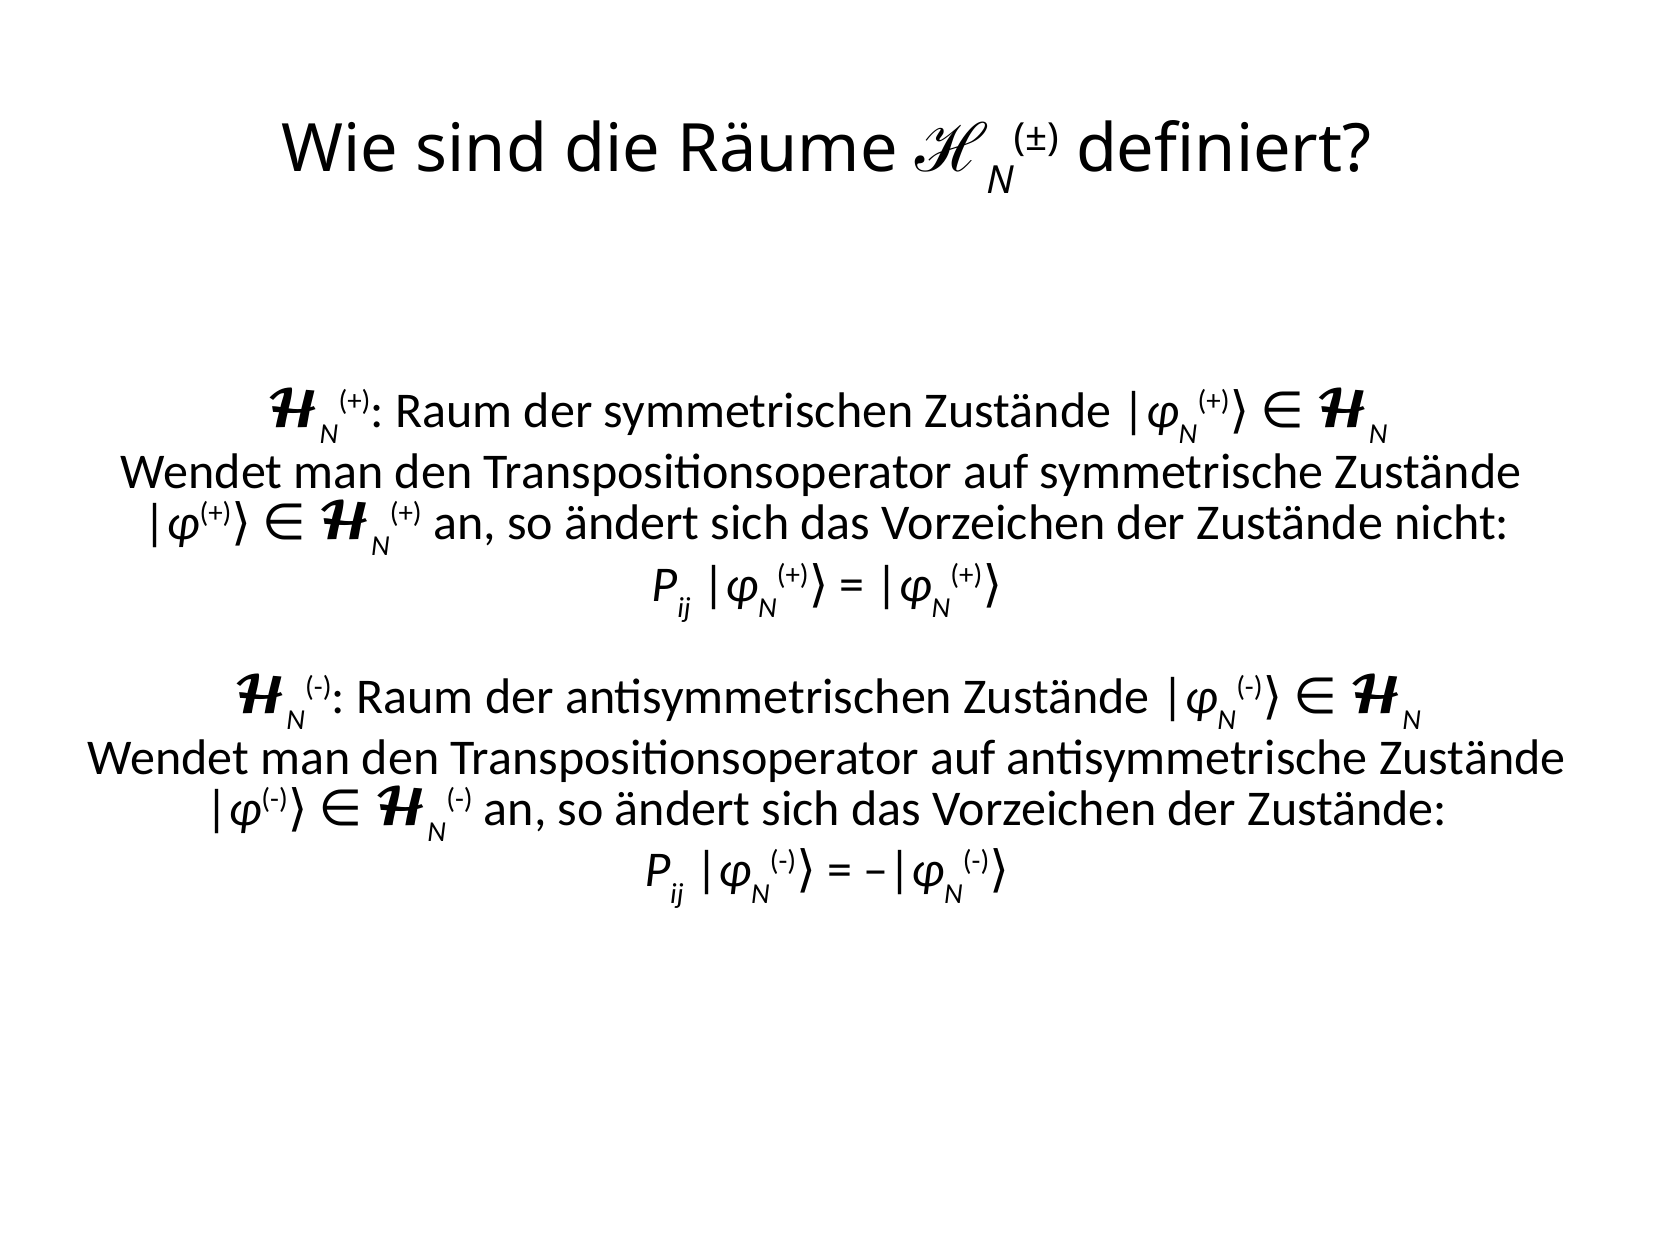

# Wie sind die Räume ℋN(±) definiert?
𝓗N(+): Raum der symmetrischen Zustände |φN(+)⟩ ∈ 𝓗N
Wendet man den Transpositionsoperator auf symmetrische Zustände
|φ(+)⟩ ∈ 𝓗N(+) an, so ändert sich das Vorzeichen der Zustände nicht:
Pij |φN(+)⟩ = |φN(+)⟩
𝓗N(-): Raum der antisymmetrischen Zustände |φN(-)⟩ ∈ 𝓗N
Wendet man den Transpositionsoperator auf antisymmetrische Zustände
|φ(-)⟩ ∈ 𝓗N(-) an, so ändert sich das Vorzeichen der Zustände:
Pij |φN(-)⟩ = –|φN(-)⟩